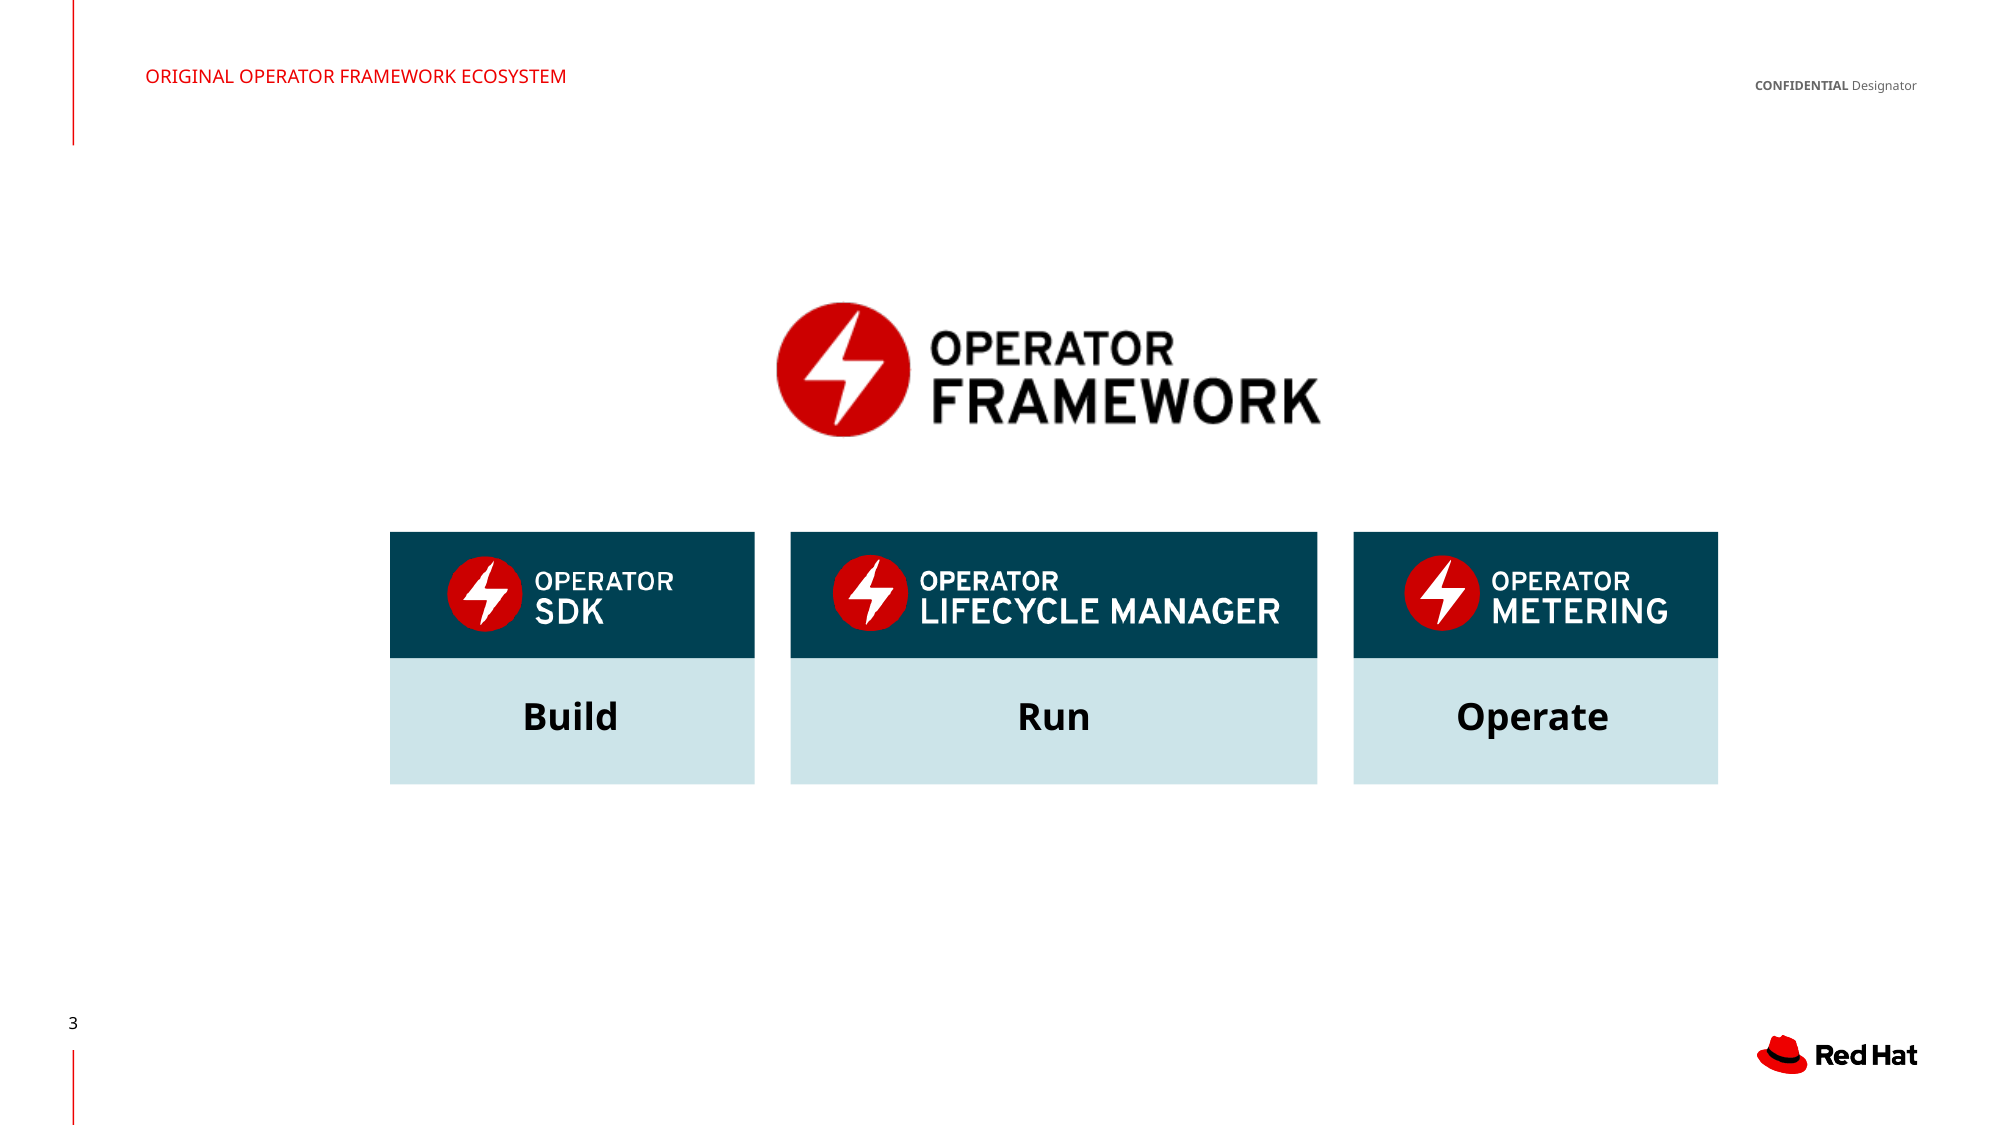

# ORIGINAL OPERATOR FRAMEWORK ECOSYSTEM
Build
Run
Operate